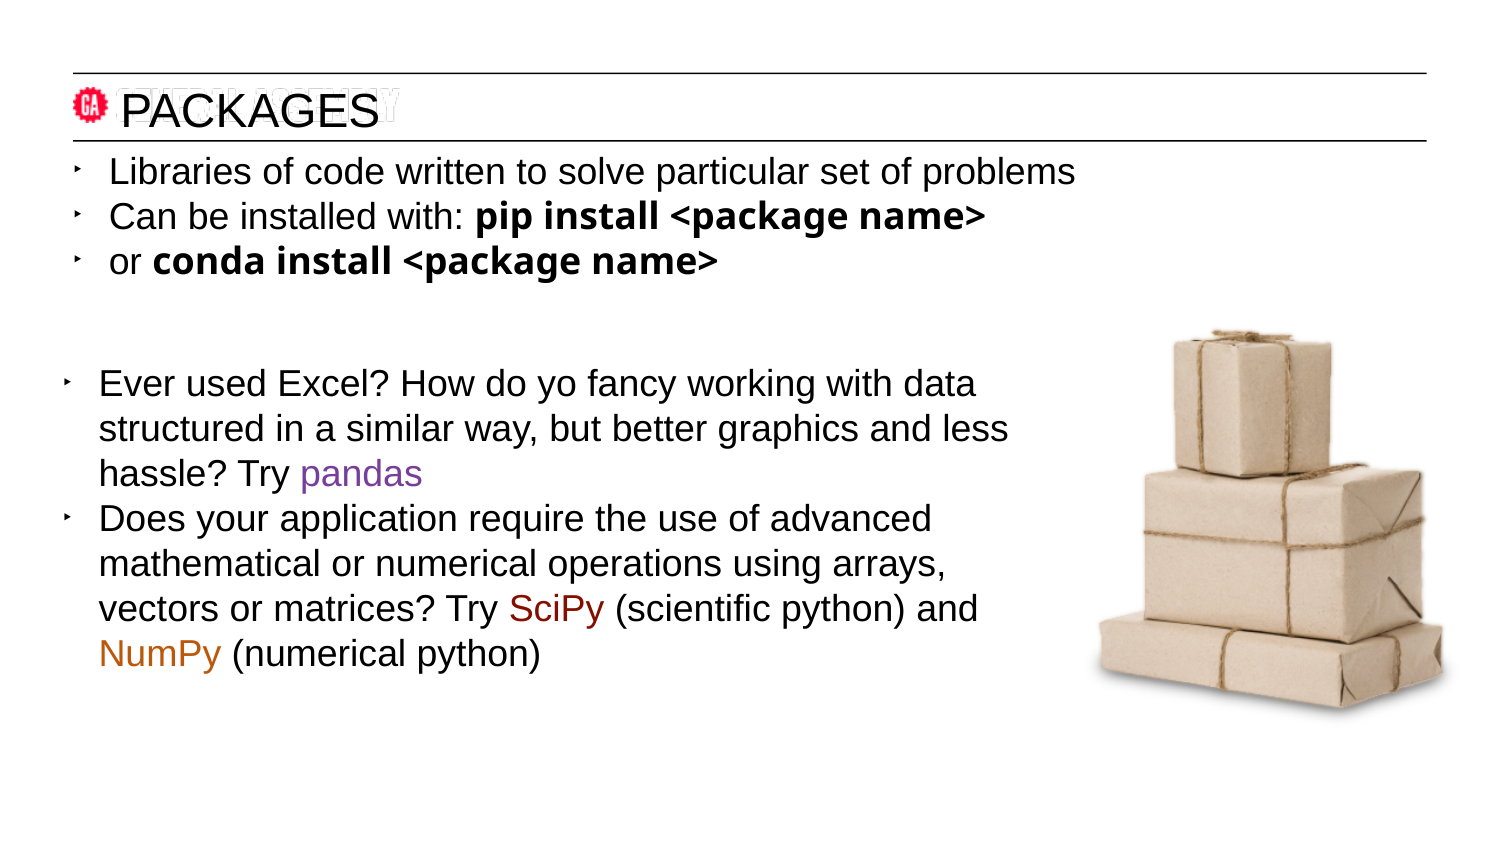

PACKAGES
Libraries of code written to solve particular set of problems
Can be installed with: pip install <package name>
or conda install <package name>
Ever used Excel? How do yo fancy working with data structured in a similar way, but better graphics and less hassle? Try pandas
Does your application require the use of advanced mathematical or numerical operations using arrays, vectors or matrices? Try SciPy (scientific python) and NumPy (numerical python)